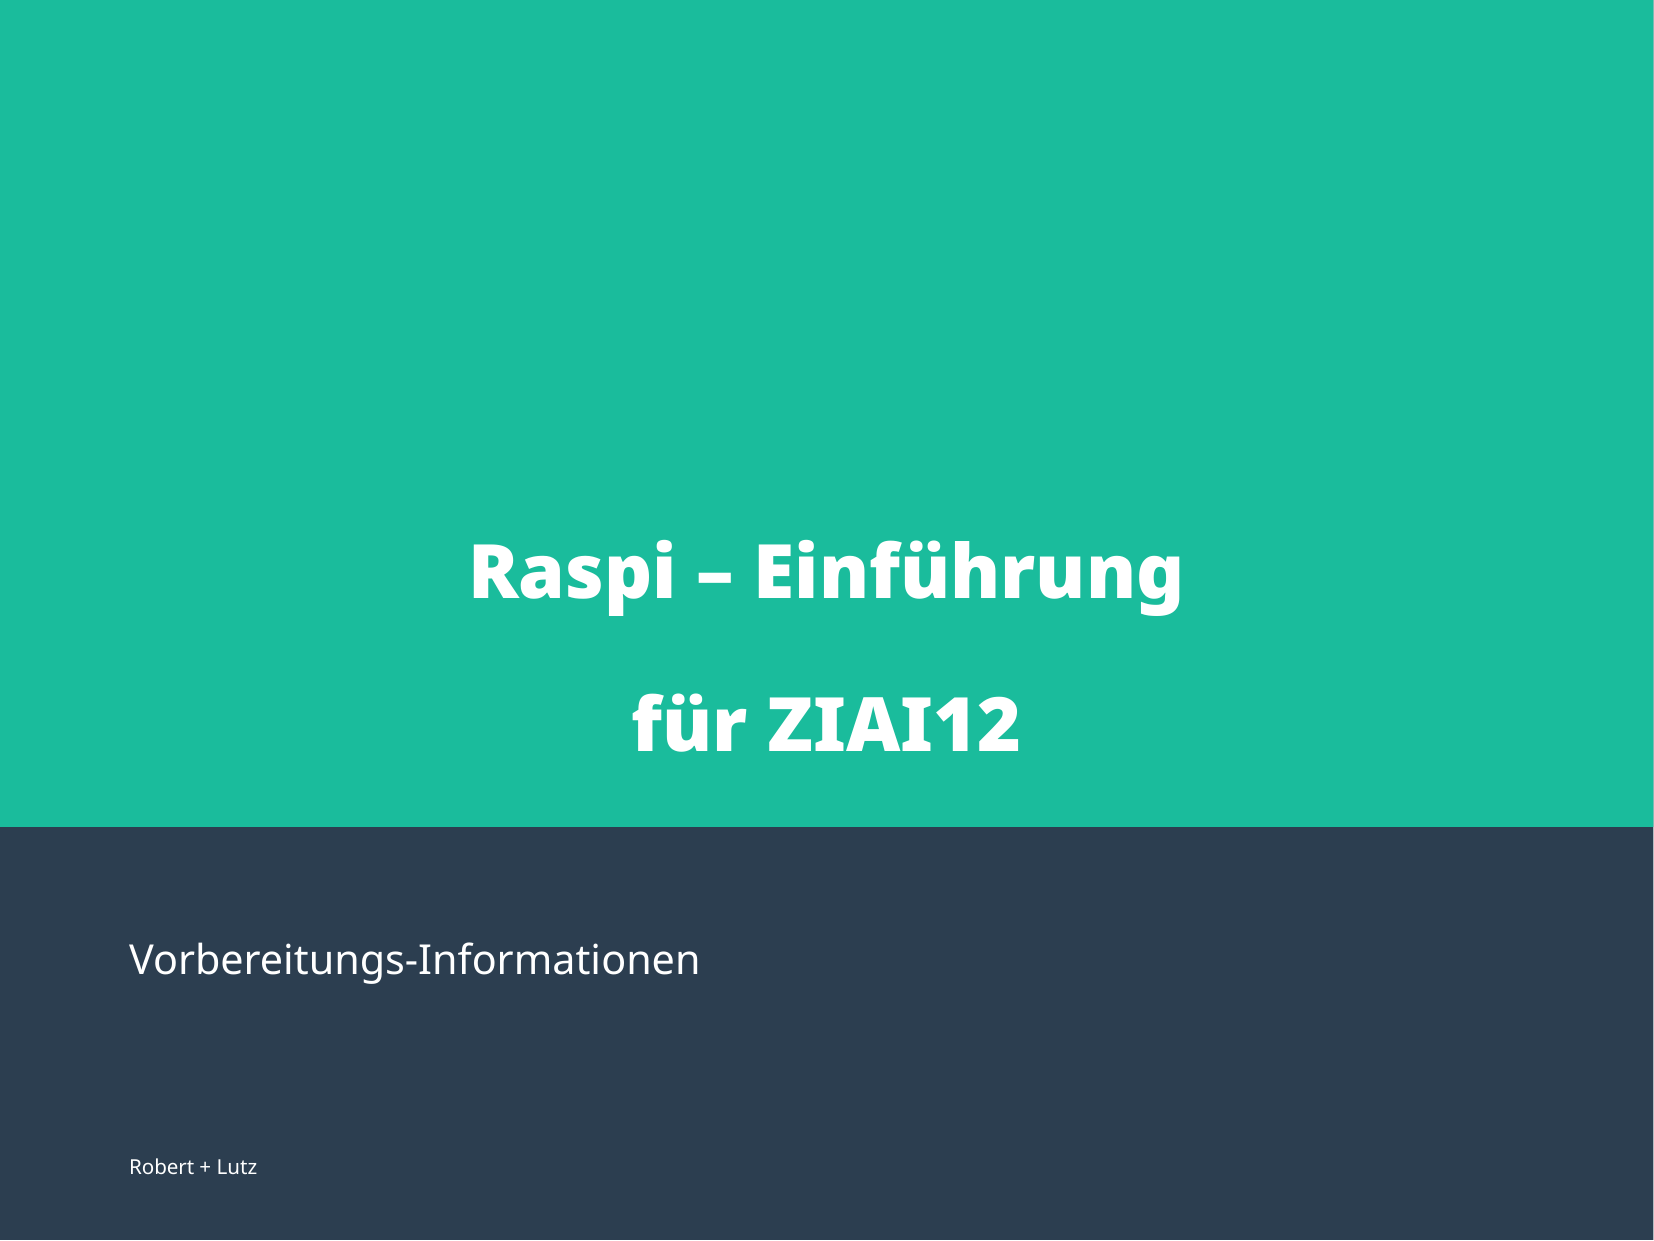

# Raspi – Einführung für ZIAI12
Vorbereitungs-Informationen
Robert + Lutz